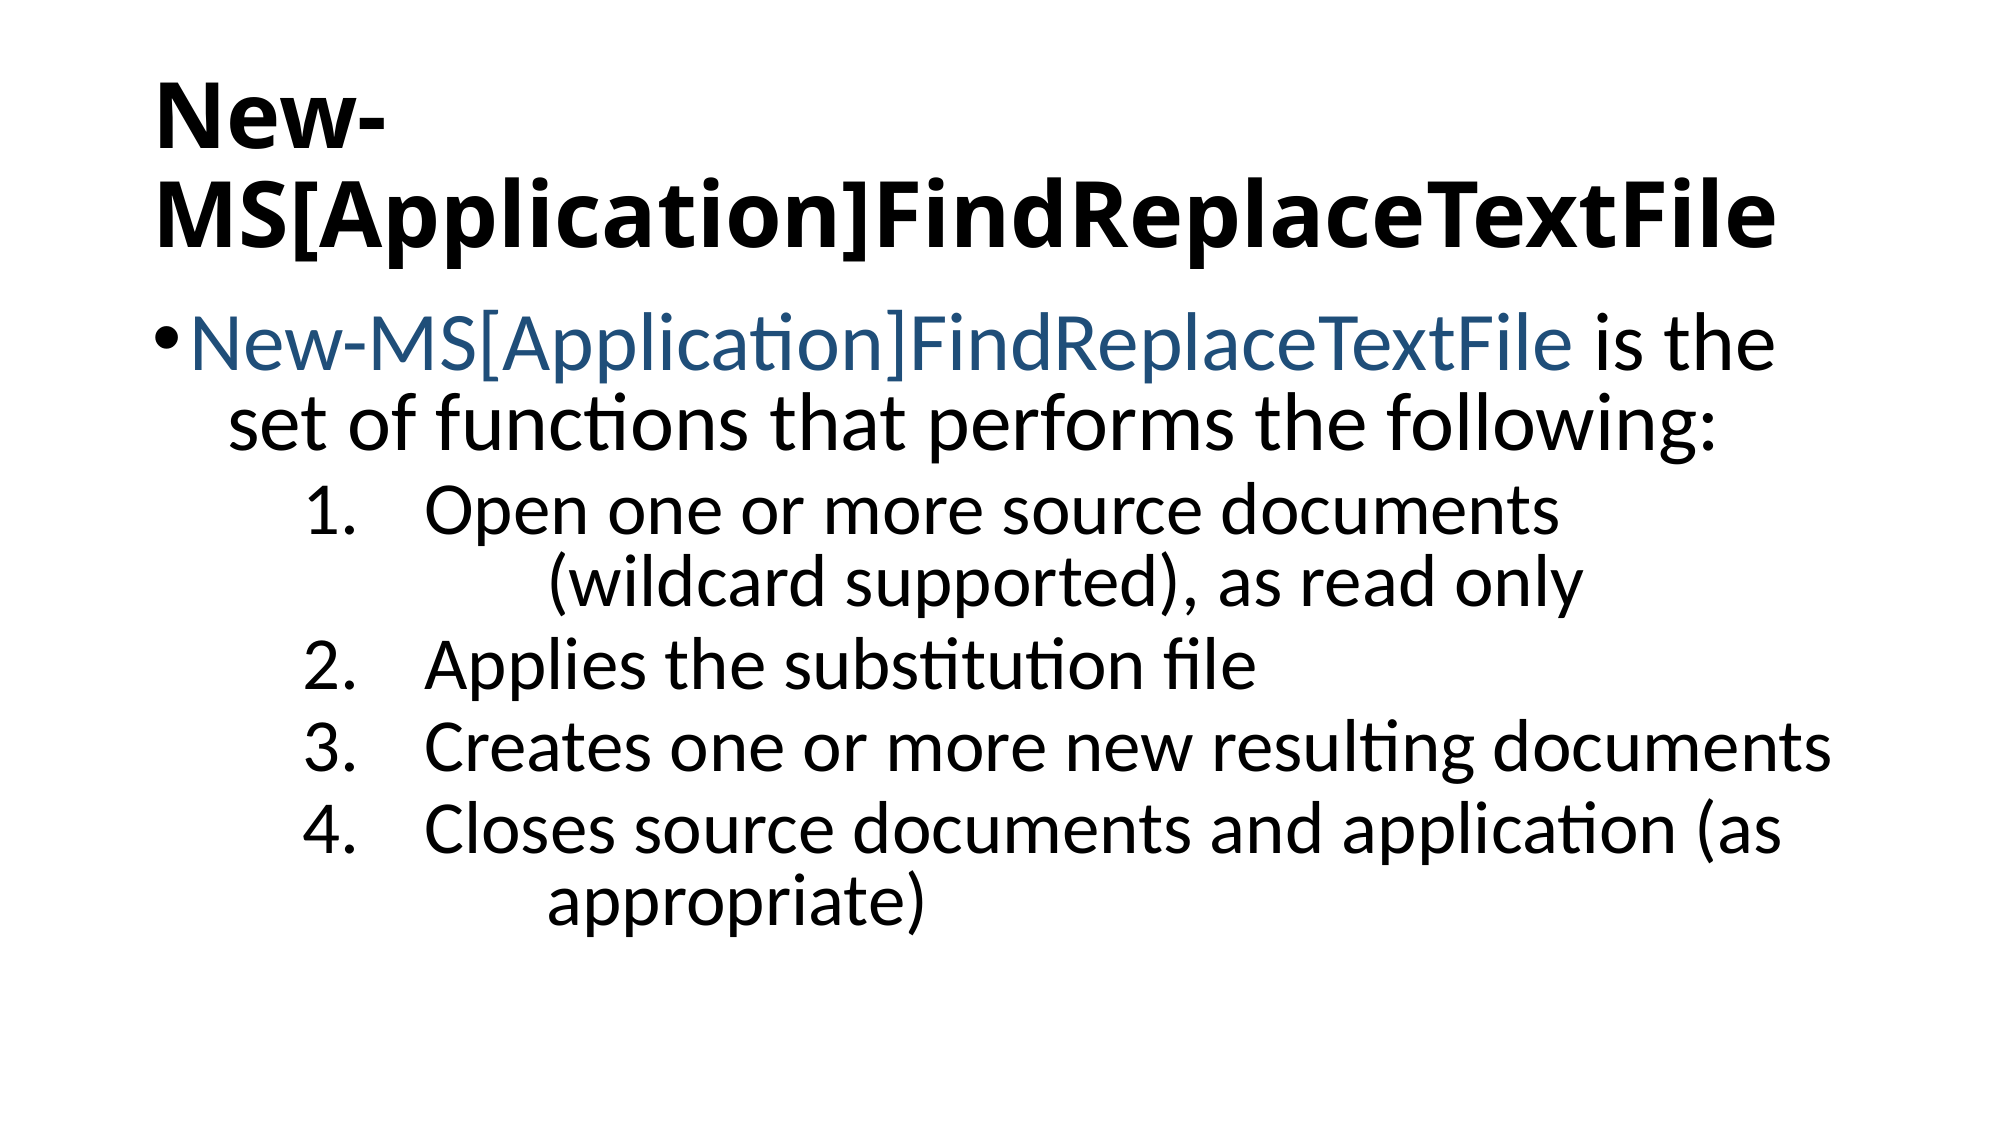

# New-MS[Application]FindReplaceTextFile
New-MS[Application]FindReplaceTextFile is the set of functions that performs the following:
Open one or more source documents (wildcard supported), as read only
Applies the substitution file
Creates one or more new resulting documents
Closes source documents and application (as appropriate)